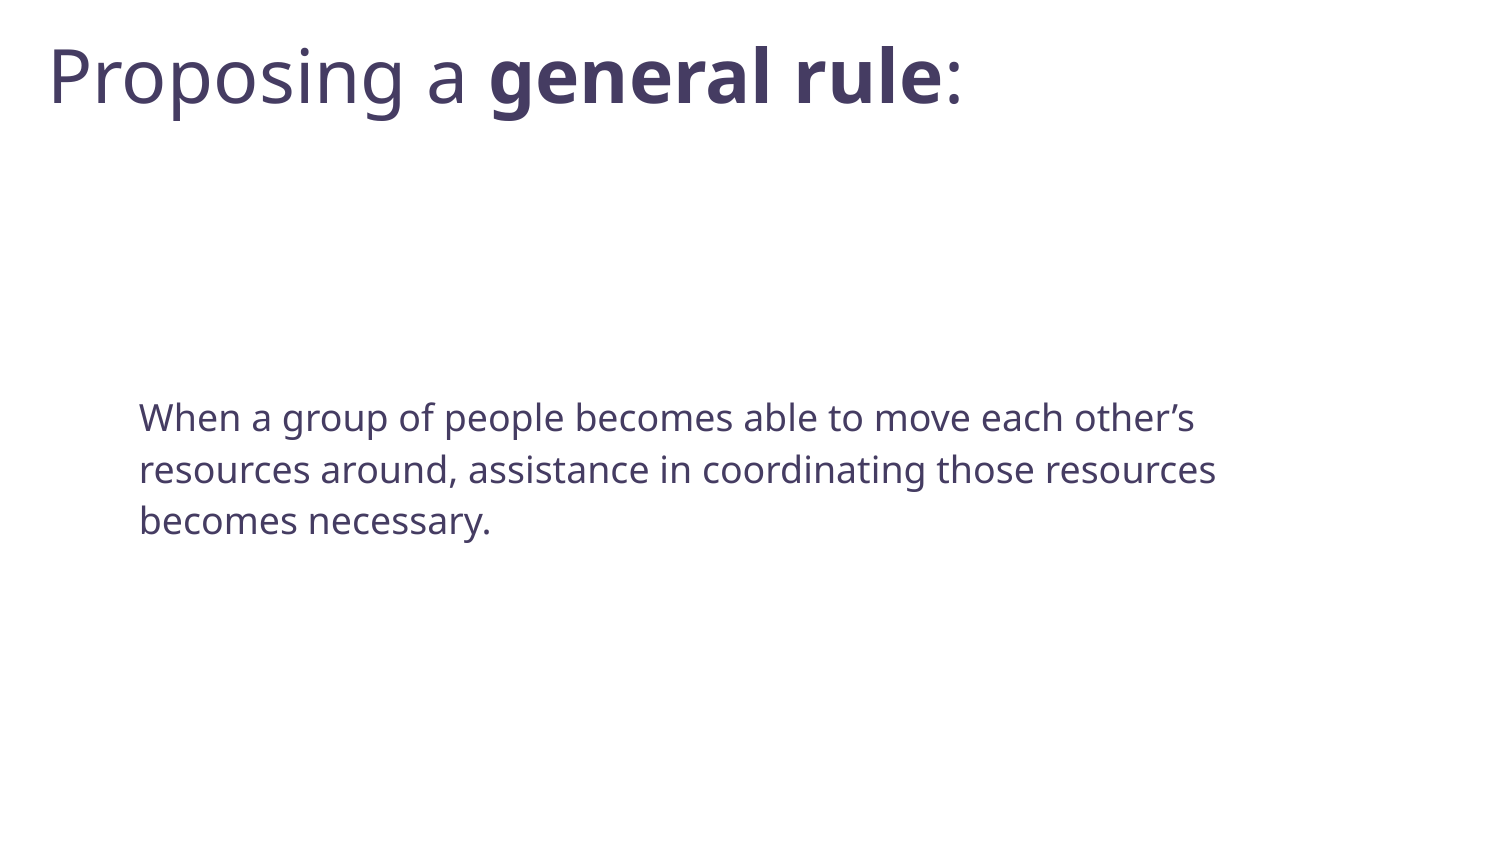

Proposing a general rule:
# When a group of people becomes able to move each other’s resources around, assistance in coordinating those resources becomes necessary.